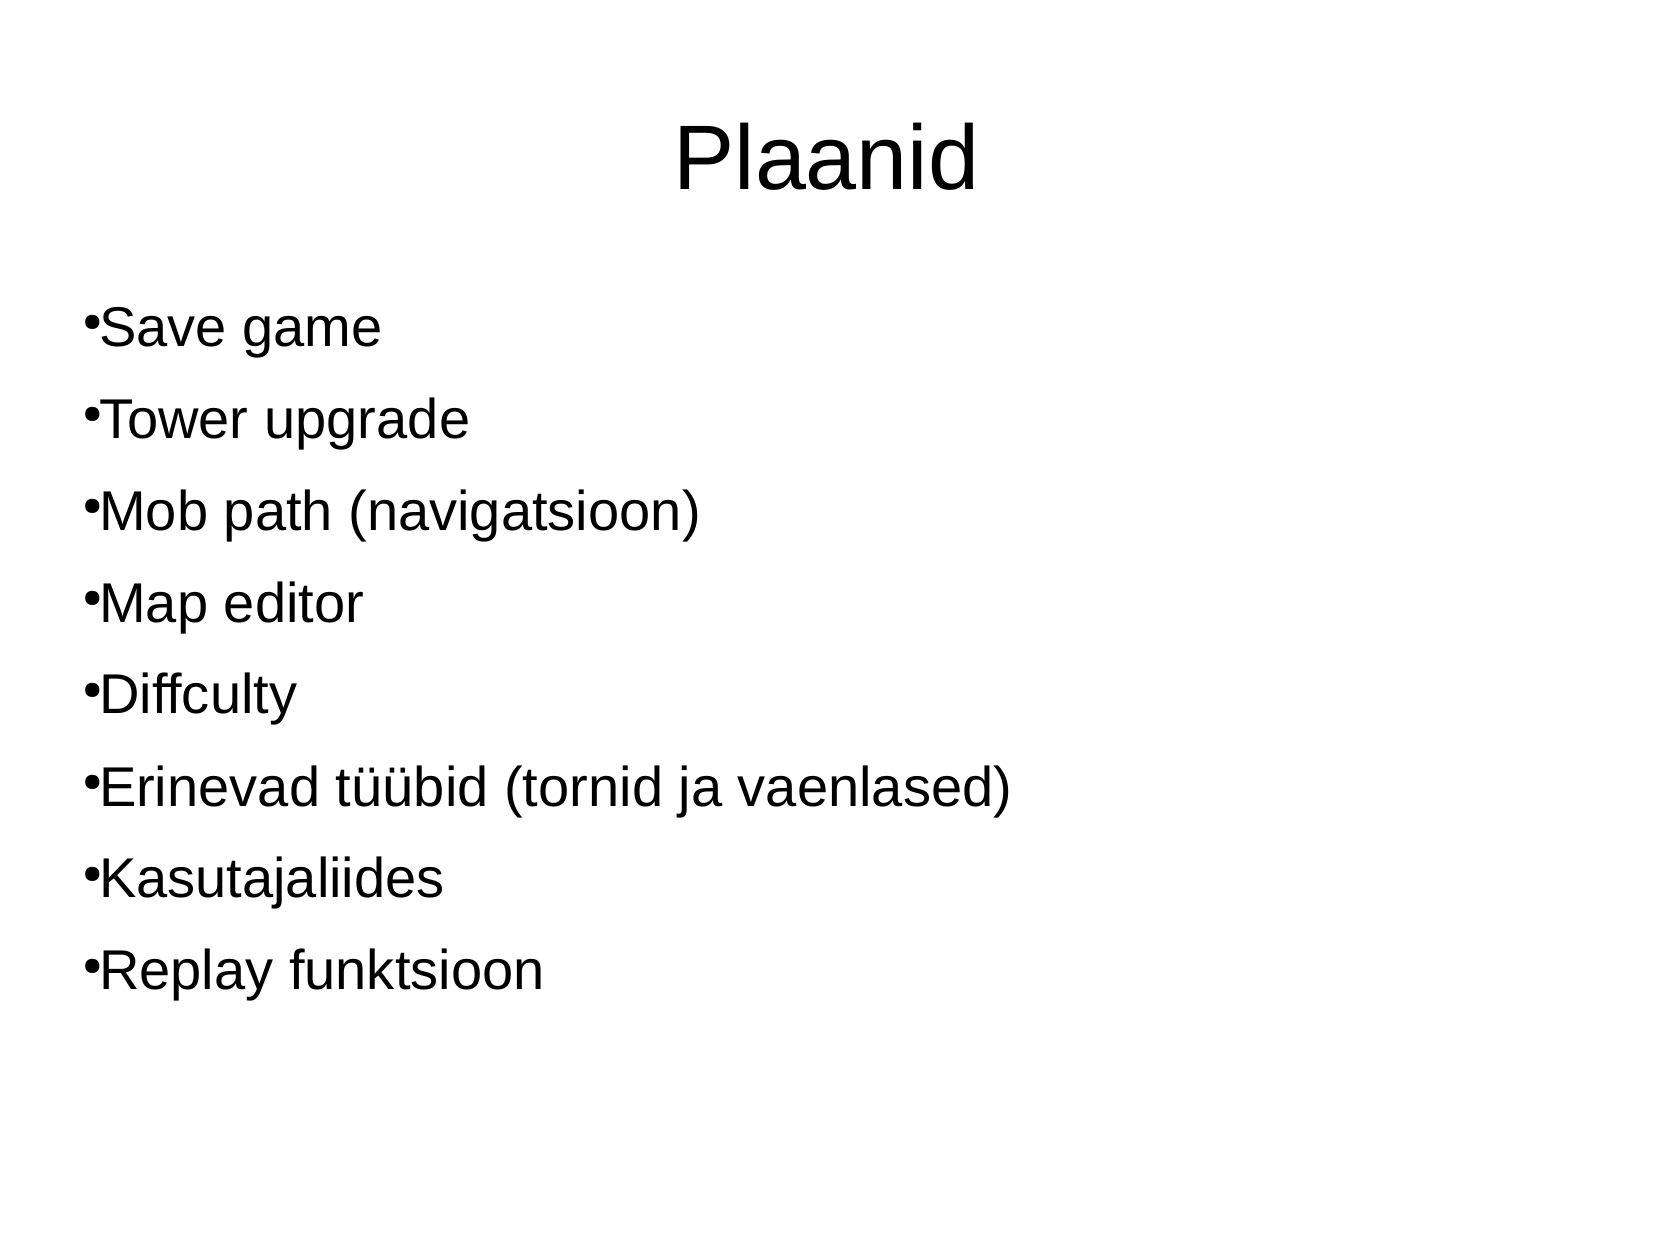

# Plaanid
Save game
Tower upgrade
Mob path (navigatsioon)
Map editor
Diffculty
Erinevad tüübid (tornid ja vaenlased)
Kasutajaliides
Replay funktsioon